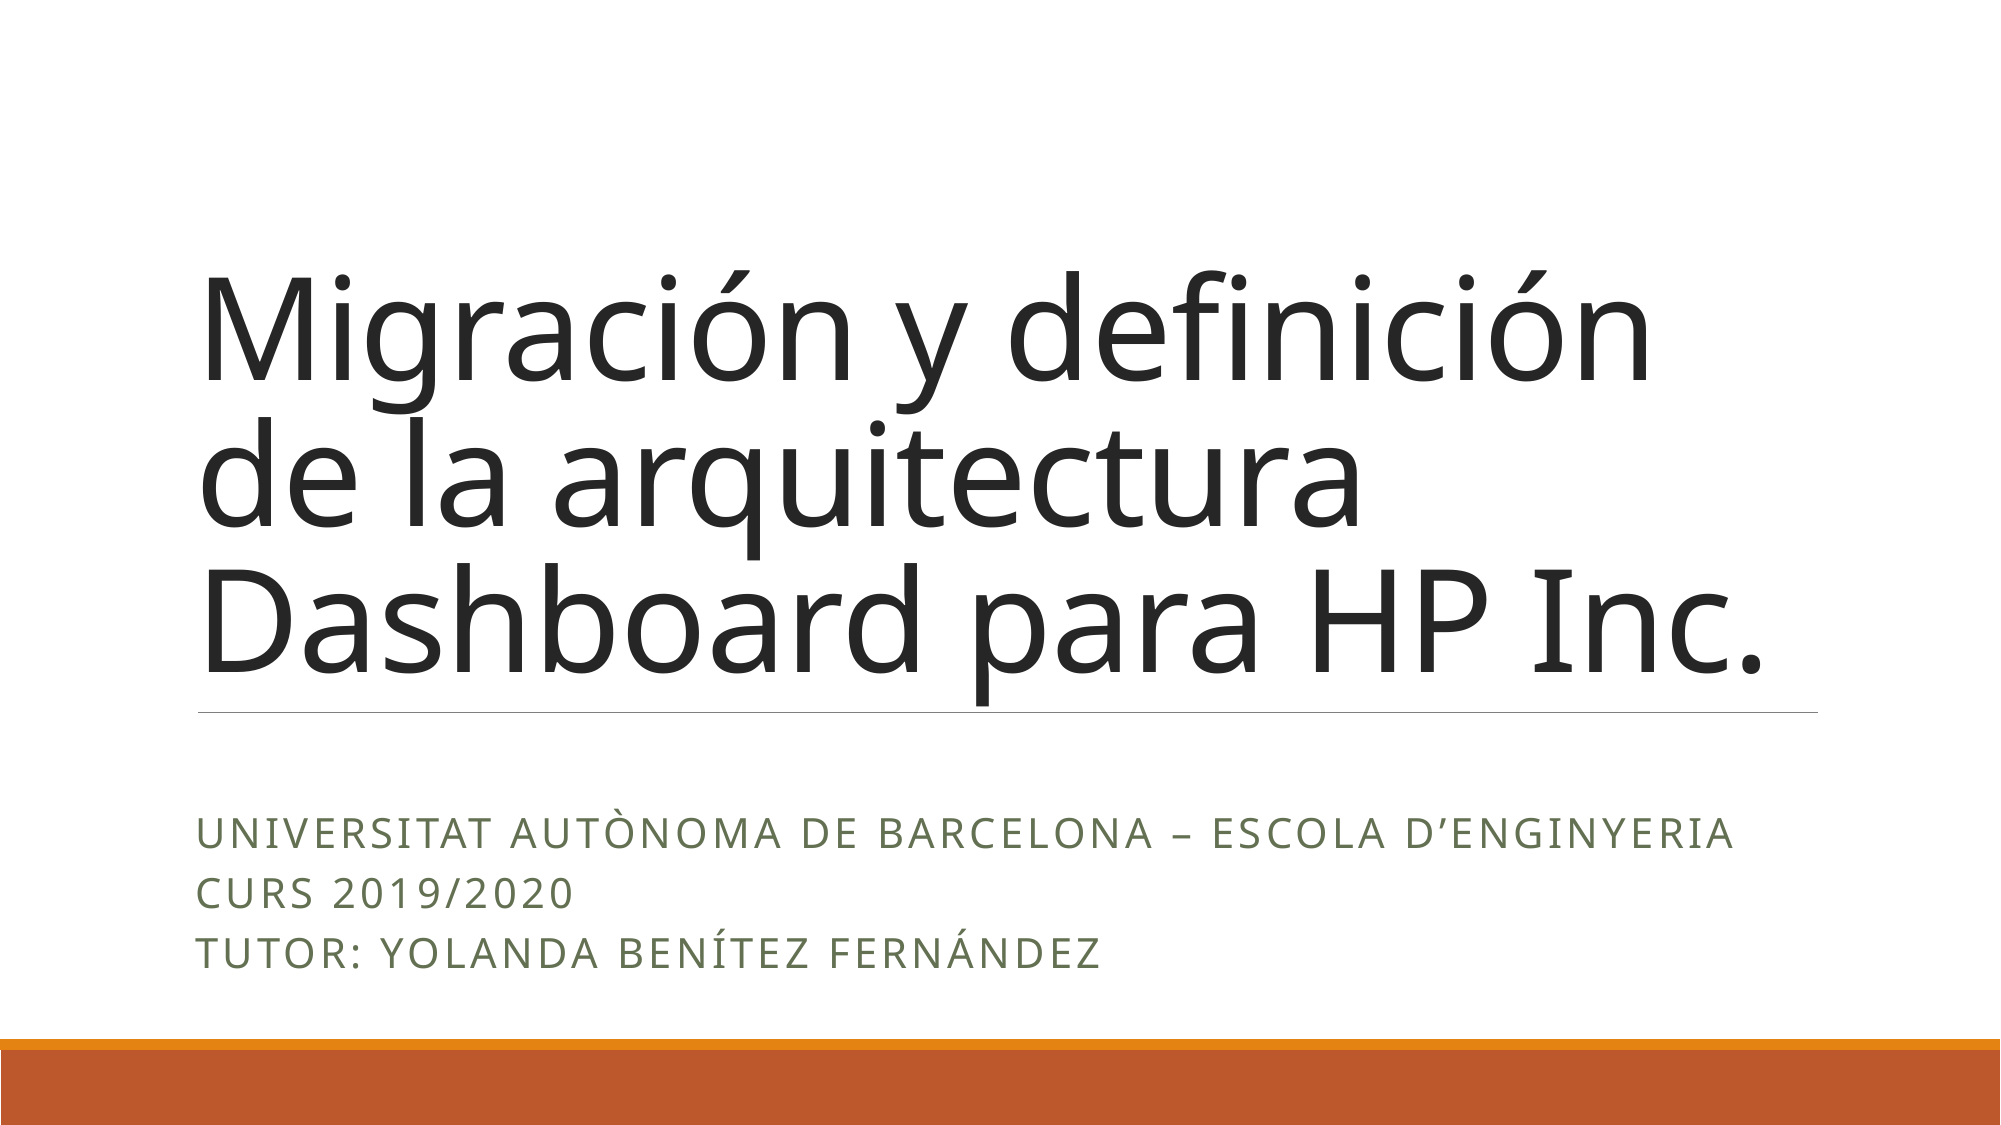

# Migración y definición de la arquitectura Dashboard para HP Inc.
UNIVERSITAT AUTÒNOMA DE BARCELONA – ESCOLA D’ENGINYERIA
CURS 2019/2020
TUTOR: YOLANDA BENÍTEZ FERNÁNDEZ